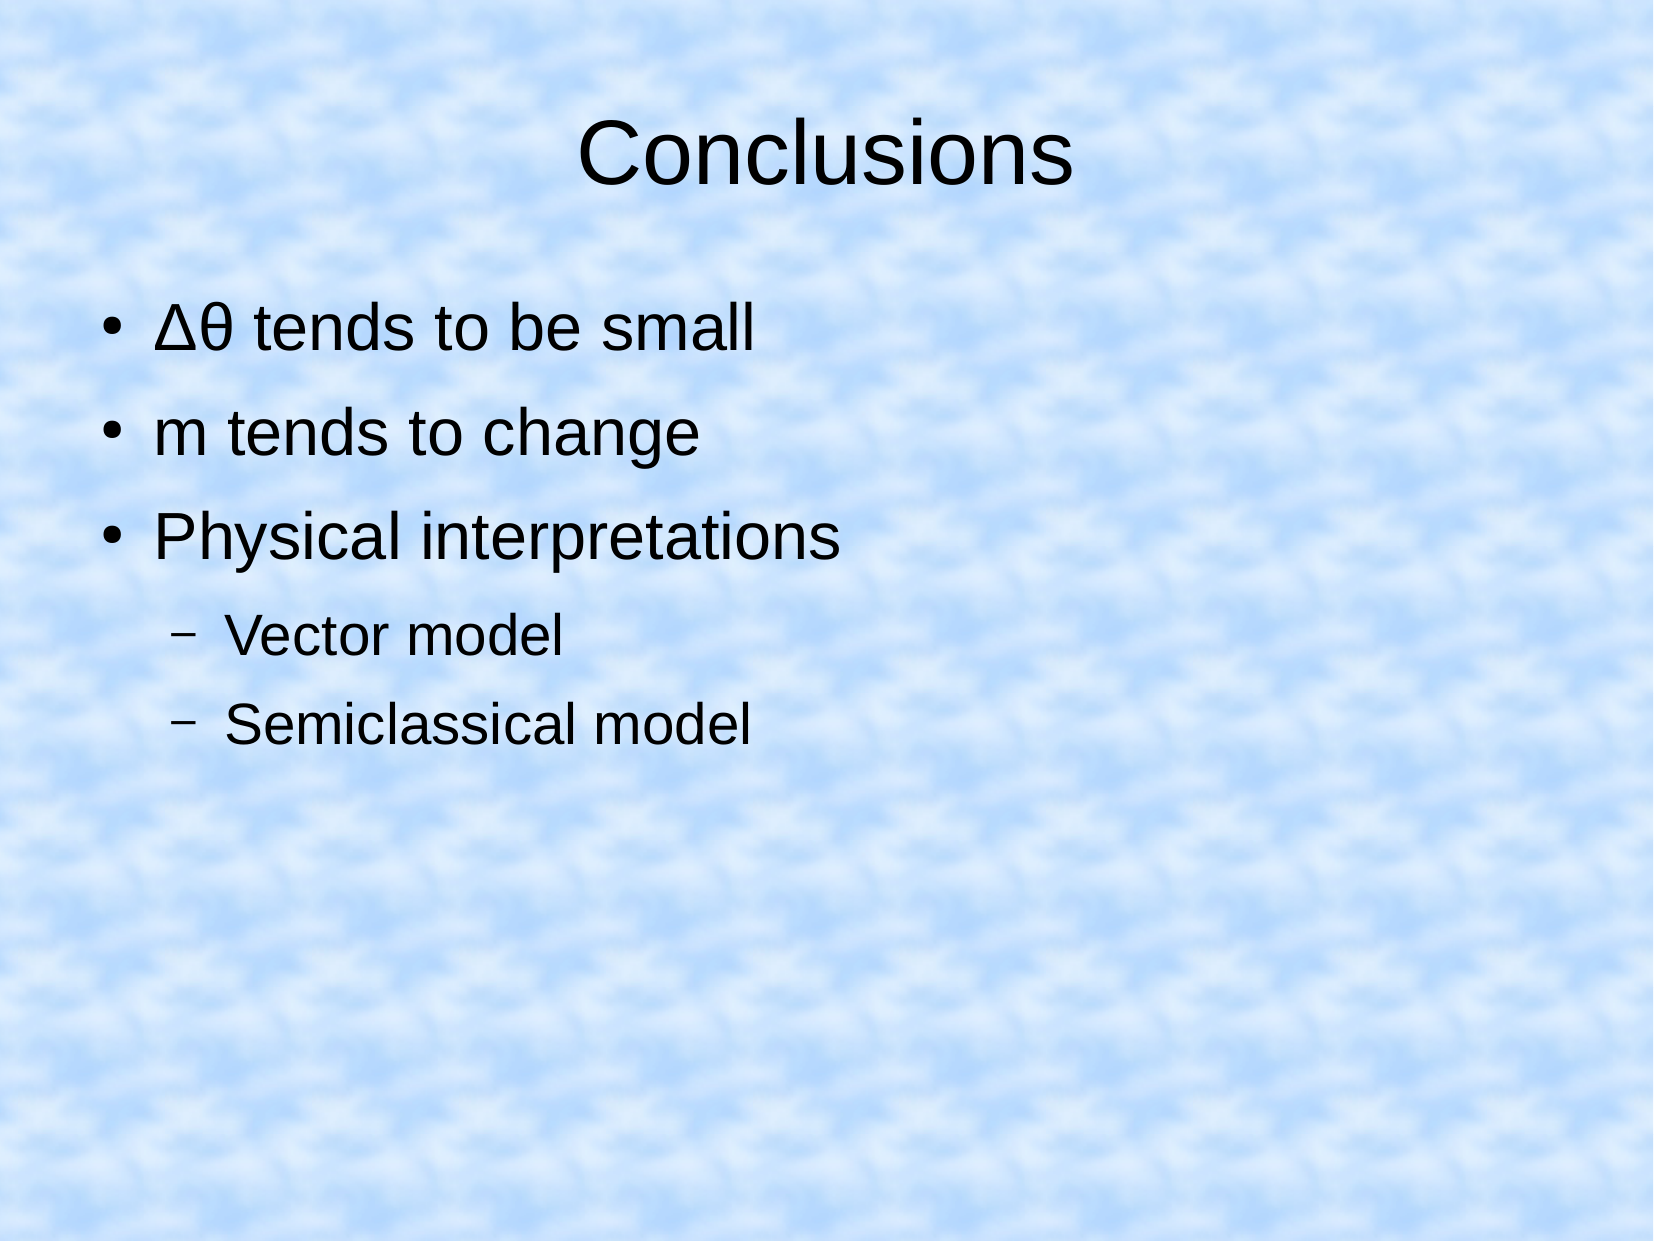

# Conclusions
Δθ tends to be small
m tends to change
Physical interpretations
Vector model
Semiclassical model